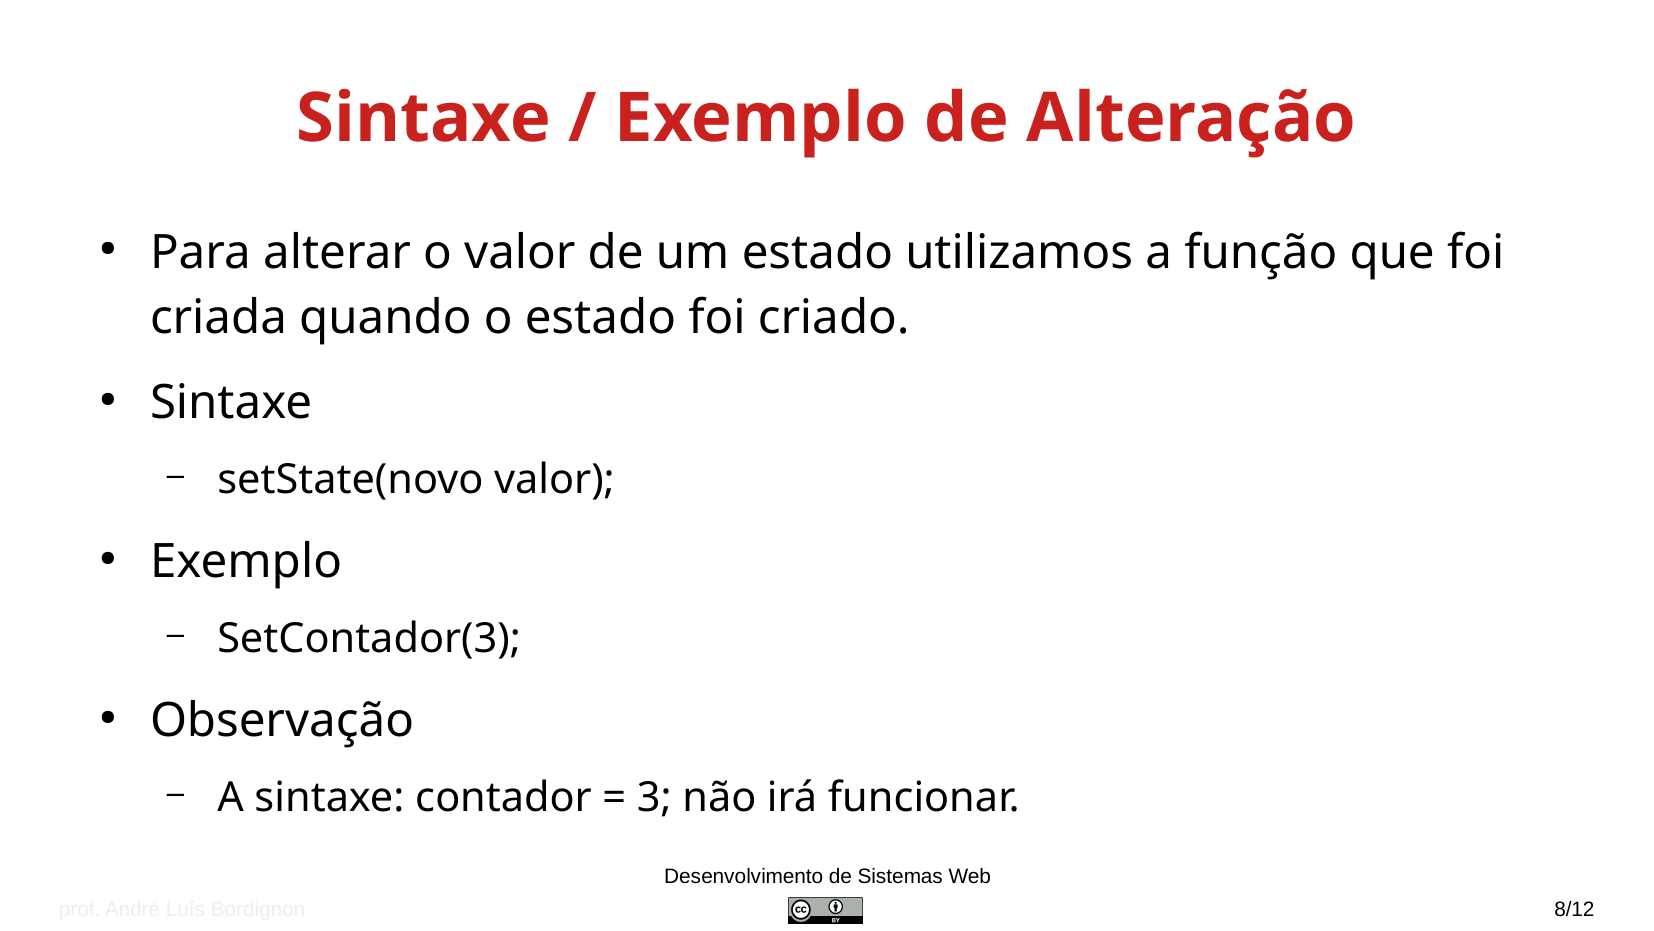

# Sintaxe / Exemplo de Alteração
Para alterar o valor de um estado utilizamos a função que foi criada quando o estado foi criado.
Sintaxe
setState(novo valor);
Exemplo
SetContador(3);
Observação
A sintaxe: contador = 3; não irá funcionar.
prof. André Luís Bordignon
8